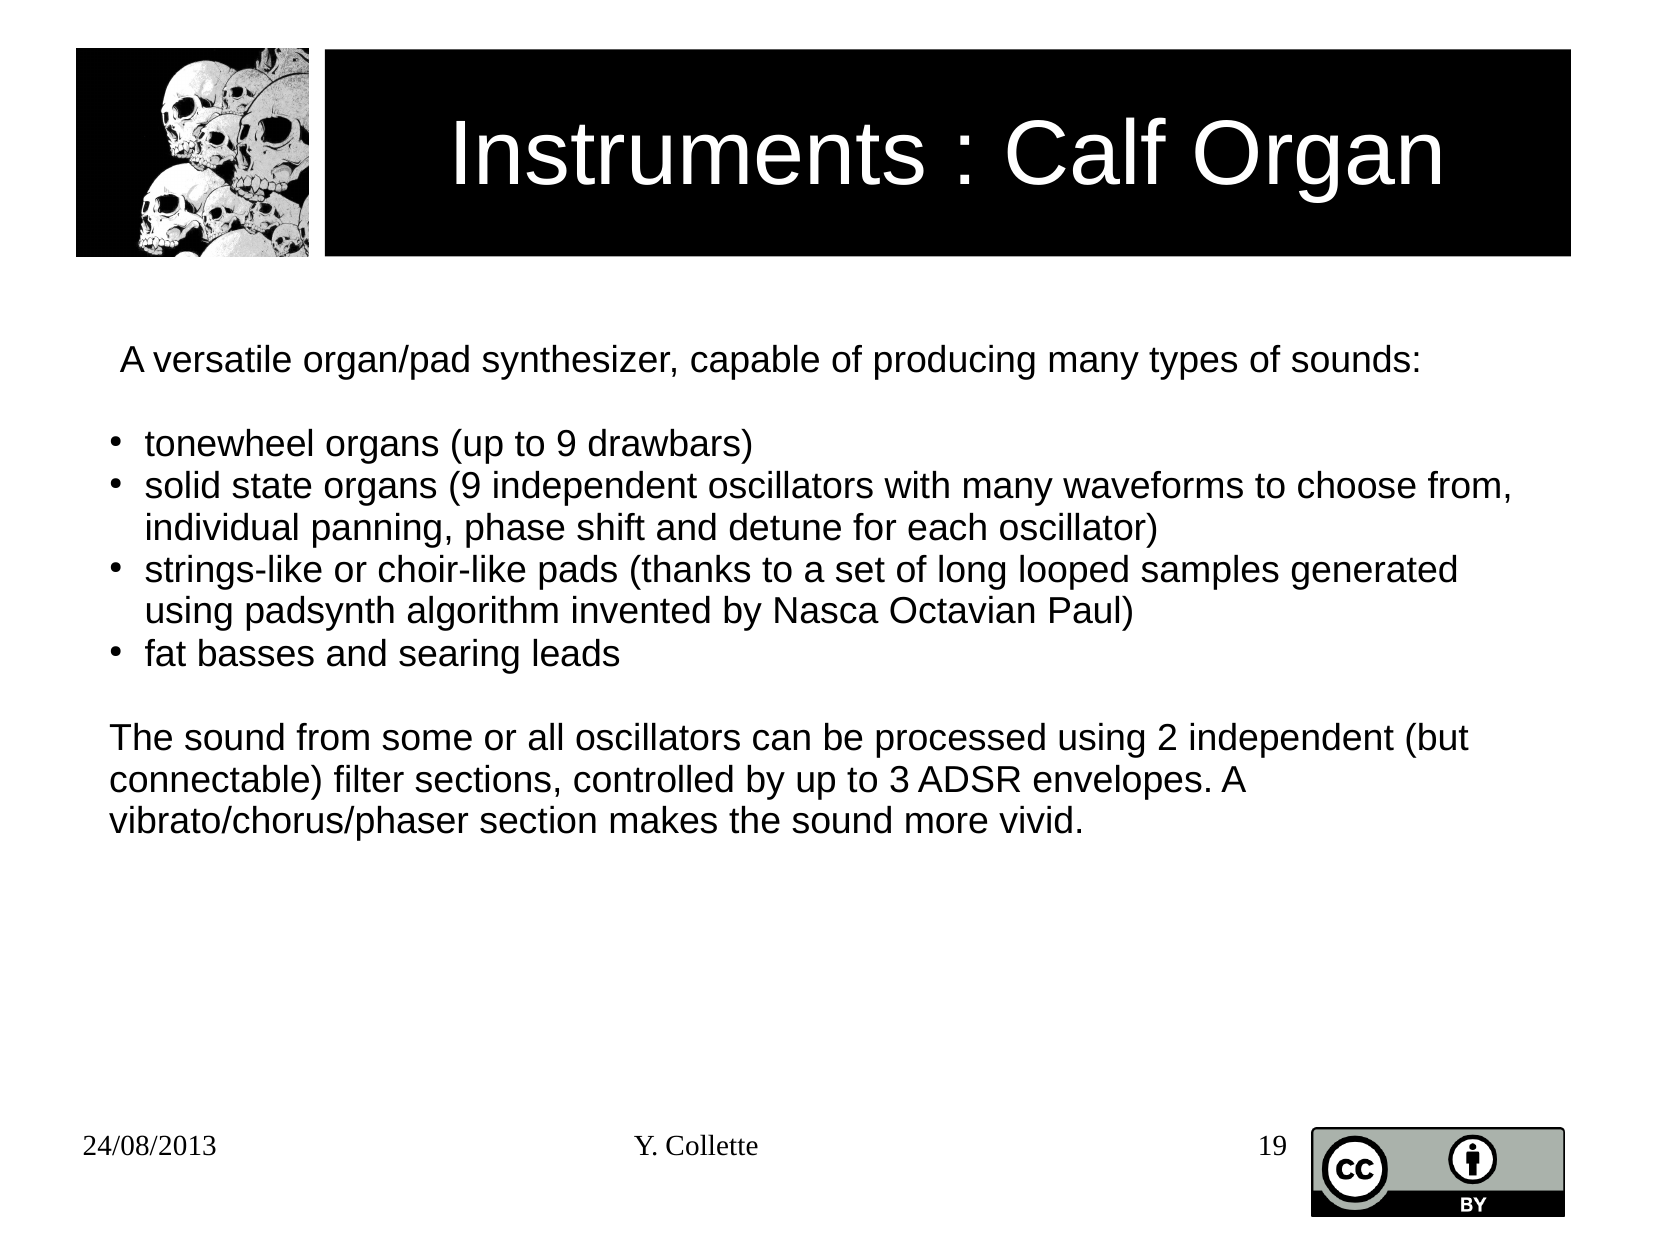

# Instruments : Calf Organ
 A versatile organ/pad synthesizer, capable of producing many types of sounds:
tonewheel organs (up to 9 drawbars)
solid state organs (9 independent oscillators with many waveforms to choose from, individual panning, phase shift and detune for each oscillator)
strings-like or choir-like pads (thanks to a set of long looped samples generated using padsynth algorithm invented by Nasca Octavian Paul)
fat basses and searing leads
The sound from some or all oscillators can be processed using 2 independent (but connectable) filter sections, controlled by up to 3 ADSR envelopes. A vibrato/chorus/phaser section makes the sound more vivid.
Y. Collette
19